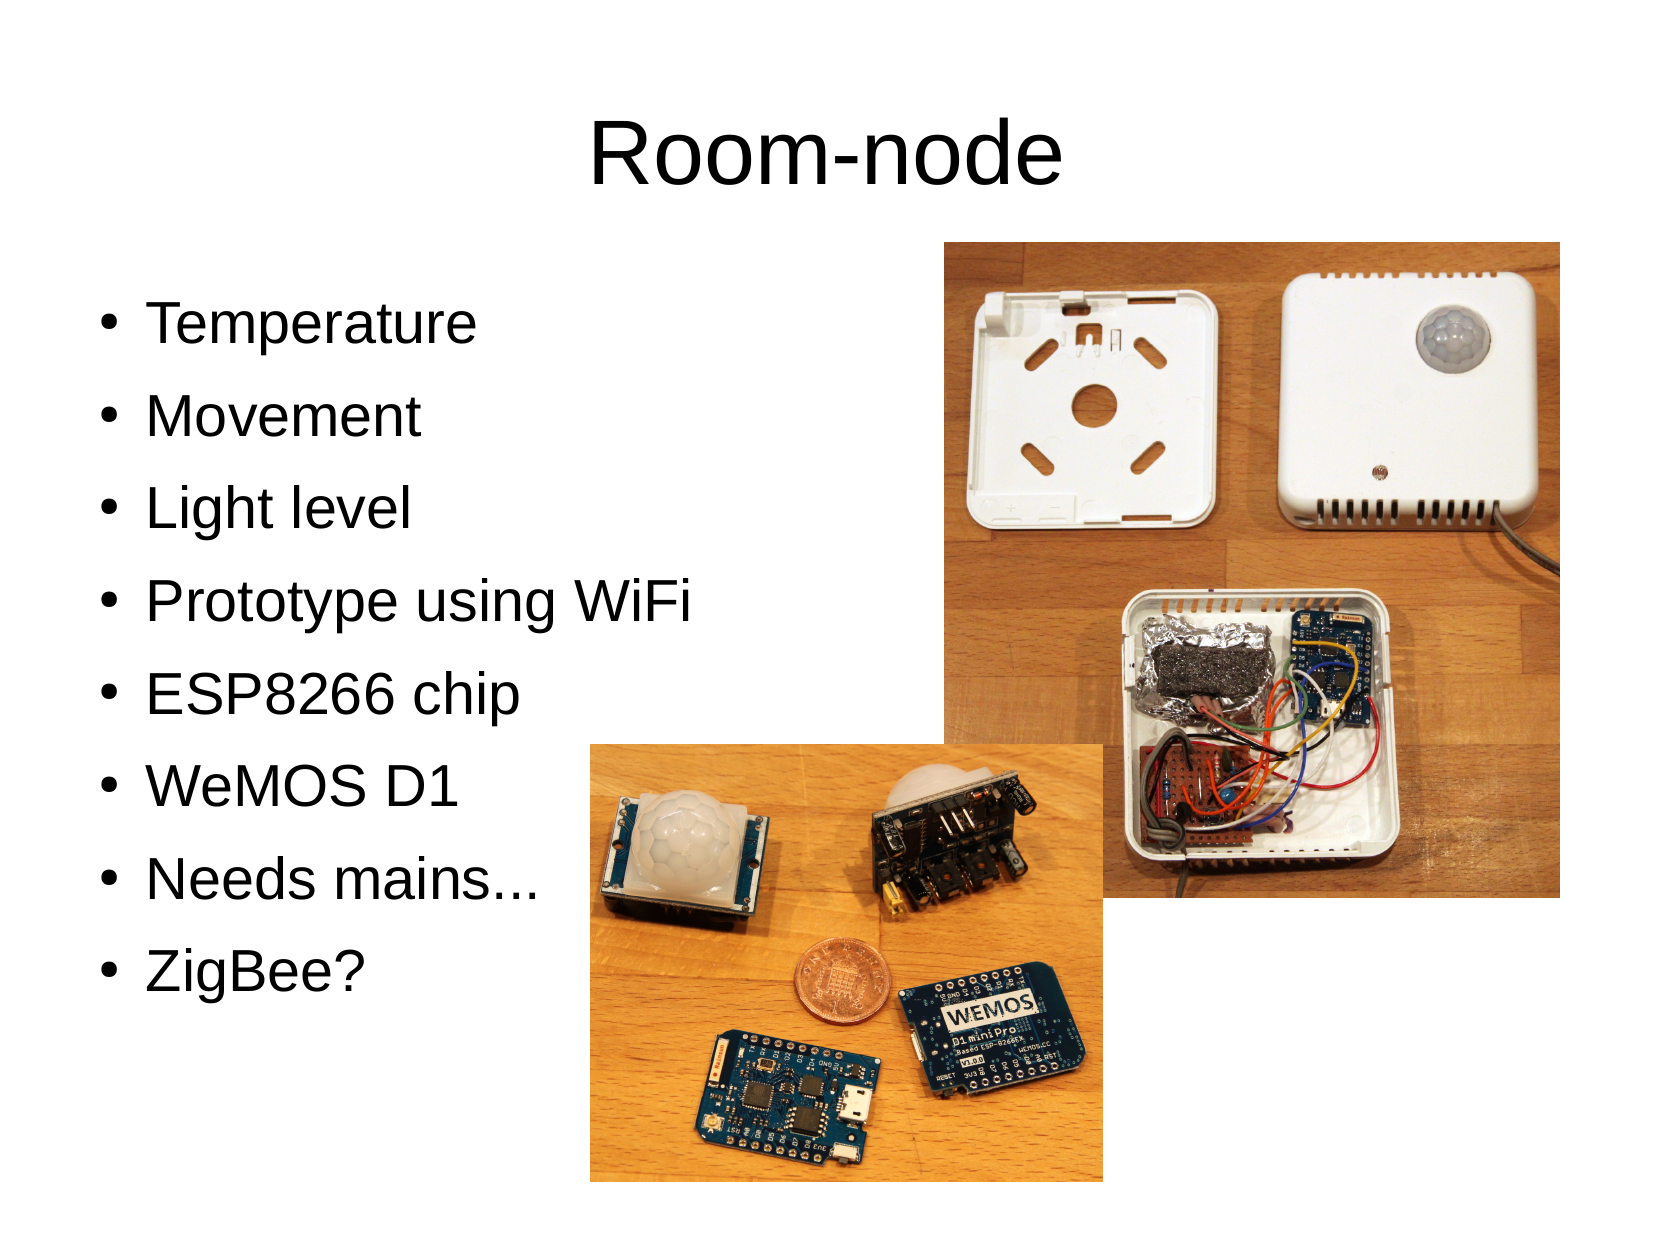

# Room-node
Temperature
Movement
Light level
Prototype using WiFi
ESP8266 chip
WeMOS D1
Needs mains...
ZigBee?